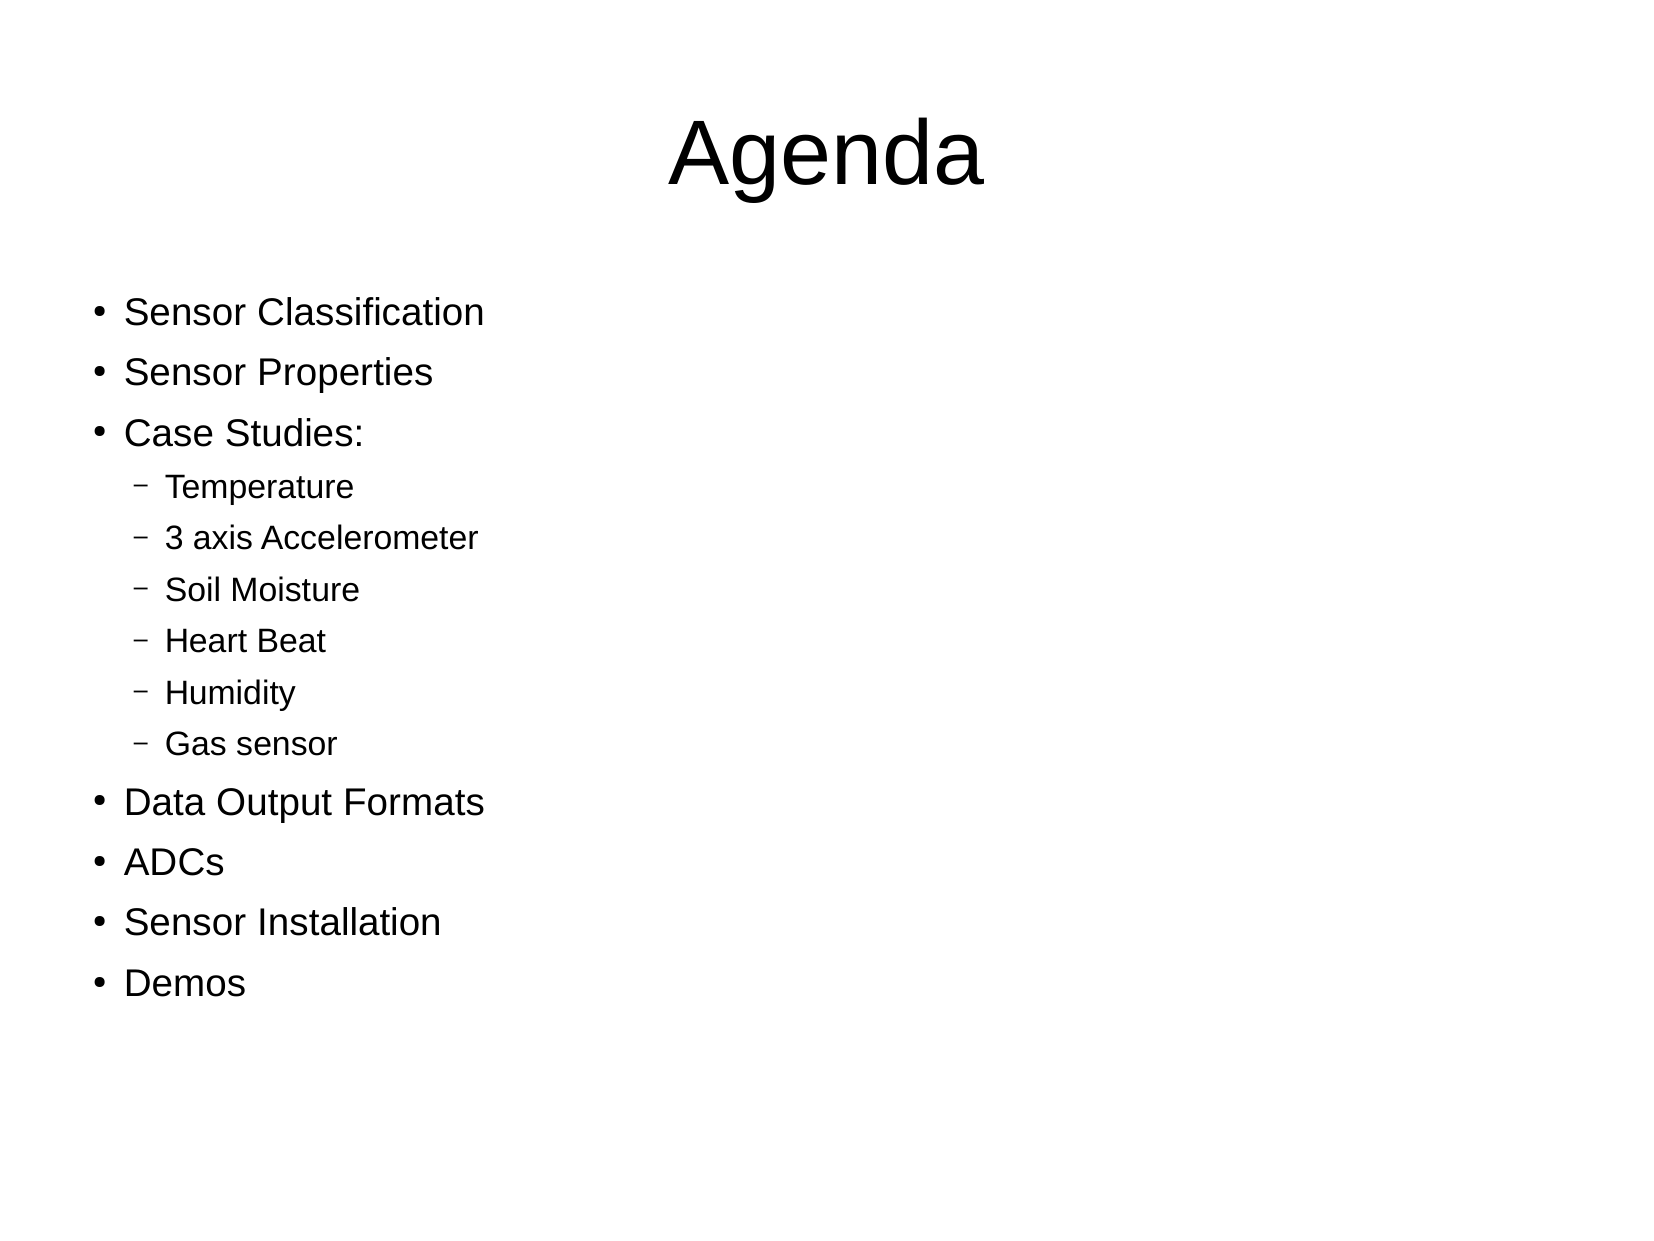

# Agenda
Sensor Classification
Sensor Properties
Case Studies:
Temperature
3 axis Accelerometer
Soil Moisture
Heart Beat
Humidity
Gas sensor
Data Output Formats
ADCs
Sensor Installation
Demos